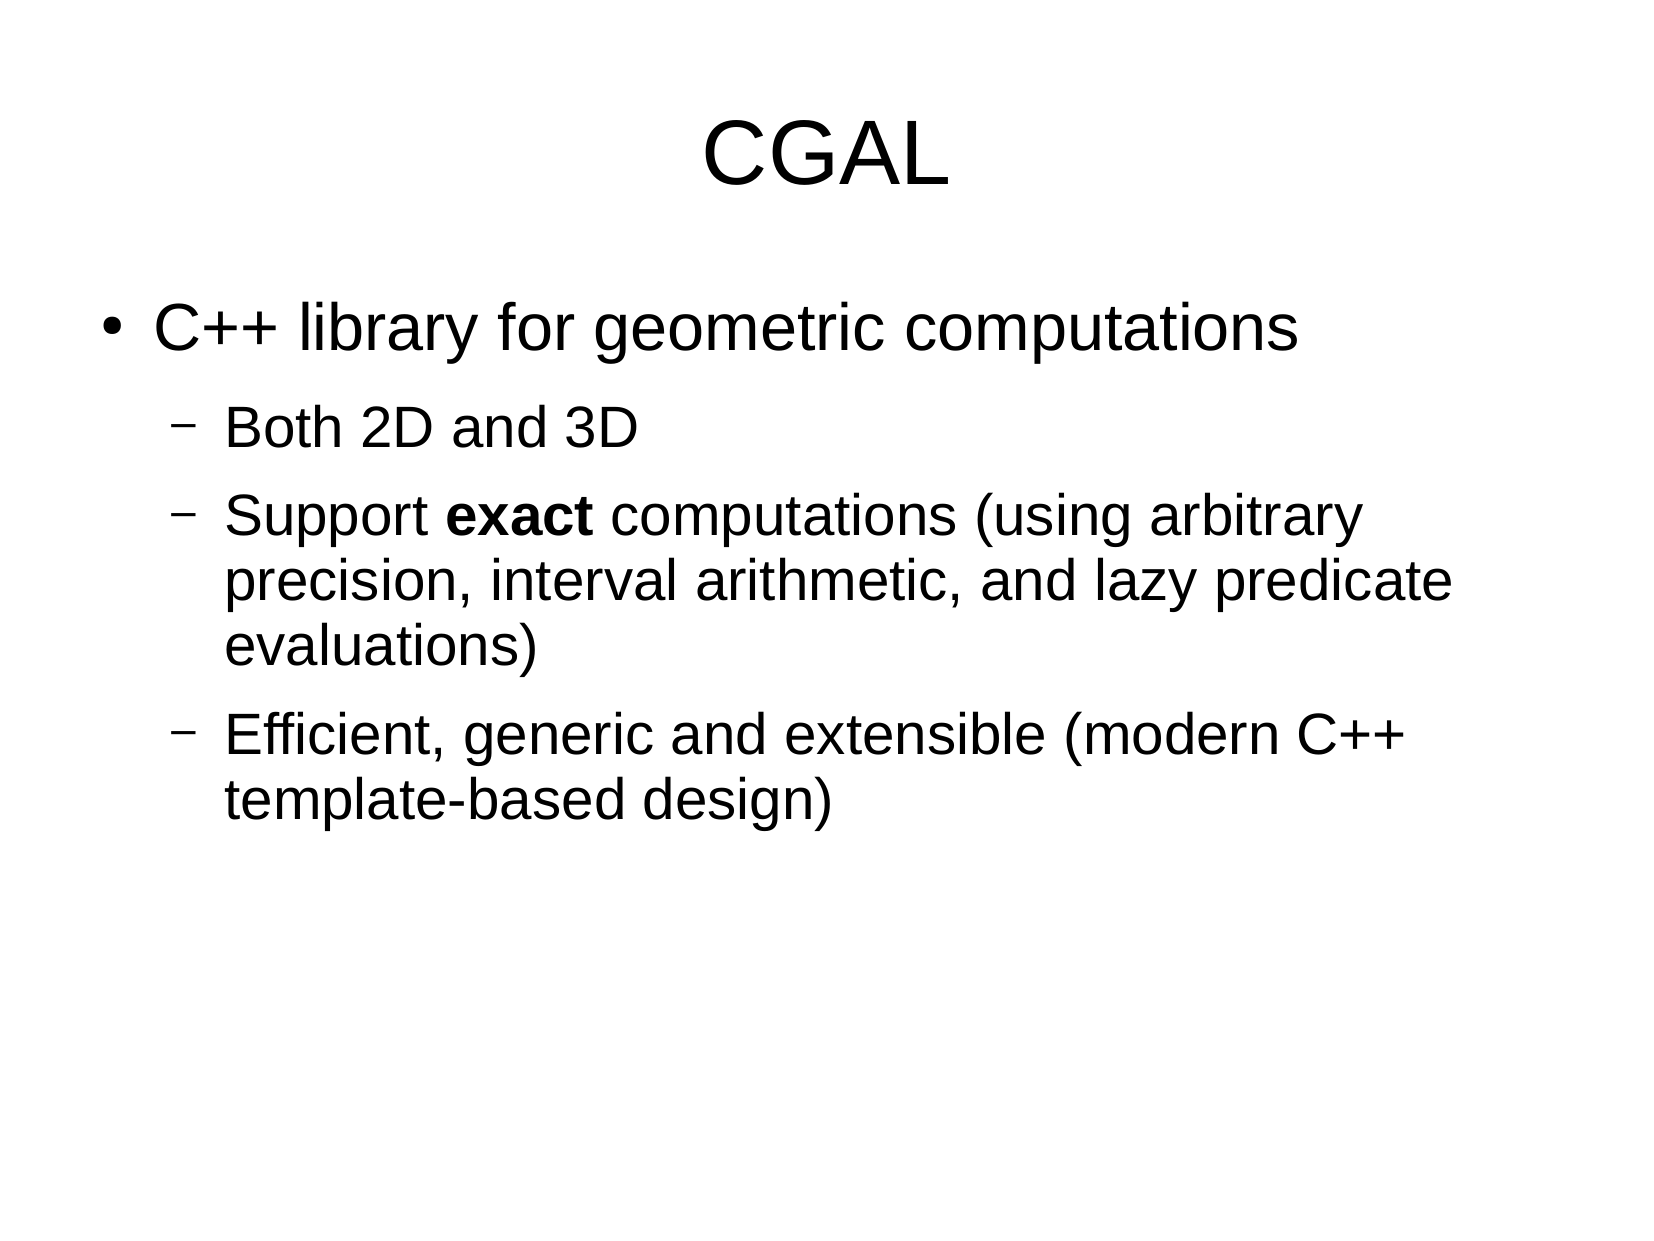

# CGAL
C++ library for geometric computations
Both 2D and 3D
Support exact computations (using arbitrary precision, interval arithmetic, and lazy predicate evaluations)
Efficient, generic and extensible (modern C++ template-based design)